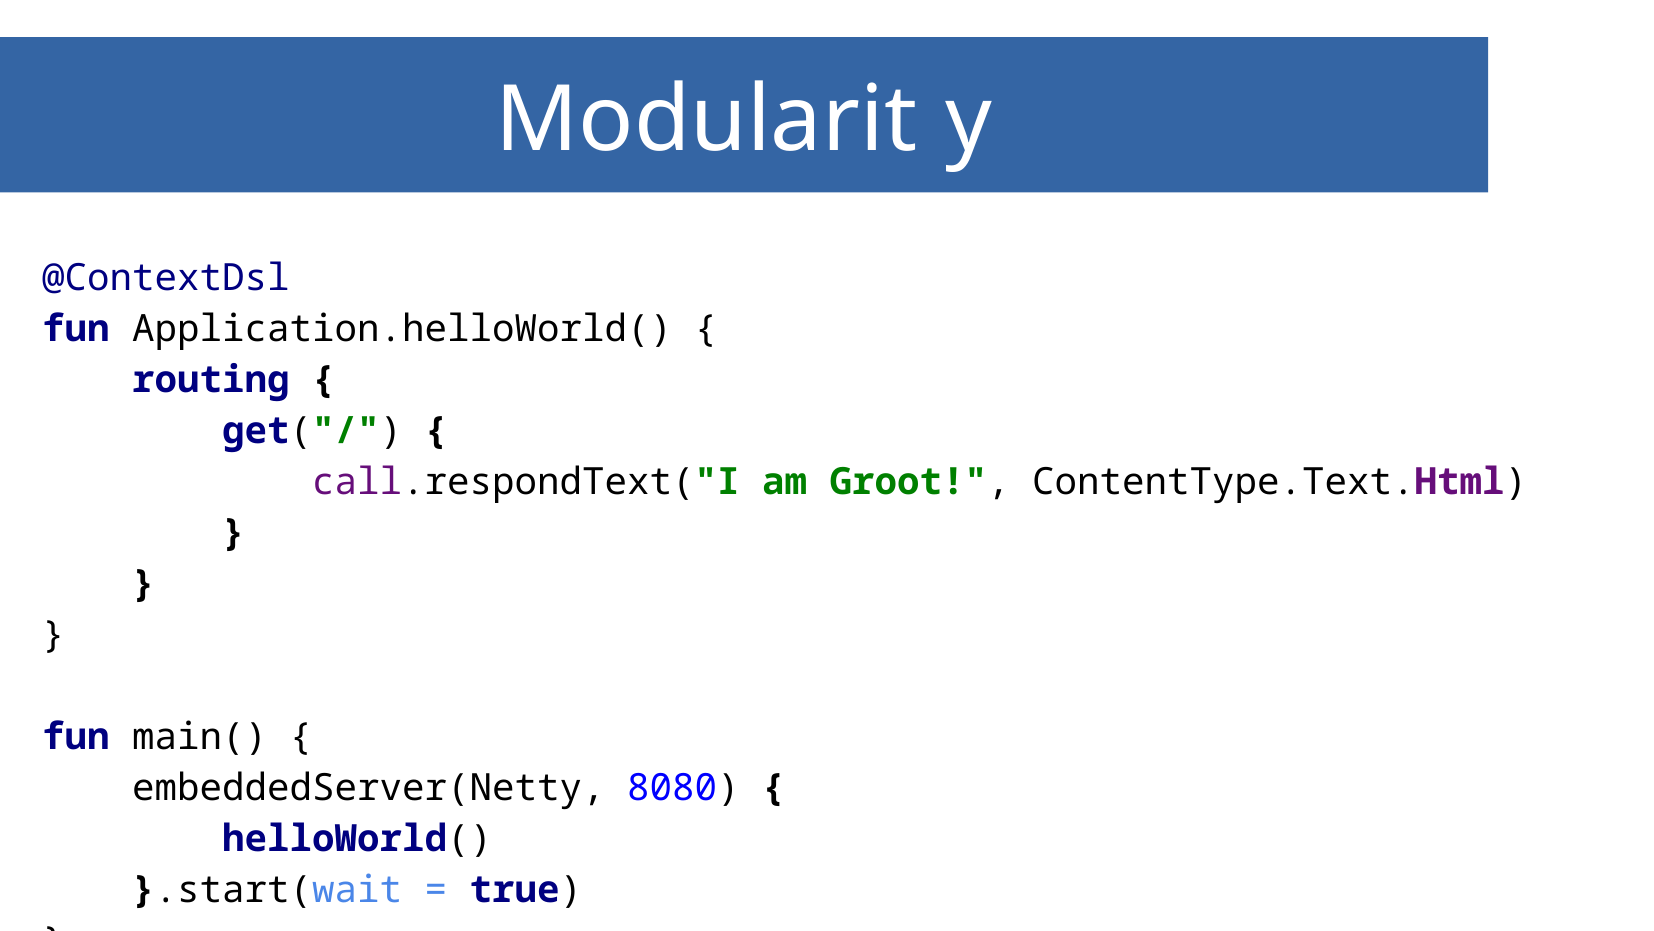

# Modularit	y
@ContextDsl
fun Application.helloWorld() {
 routing {
 get("/") {
 call.respondText("I am Groot!", ContentType.Text.Html)
 }
 }
}
fun main() {
 embeddedServer(Netty, 8080) {
 helloWorld()
 }.start(wait = true)
}